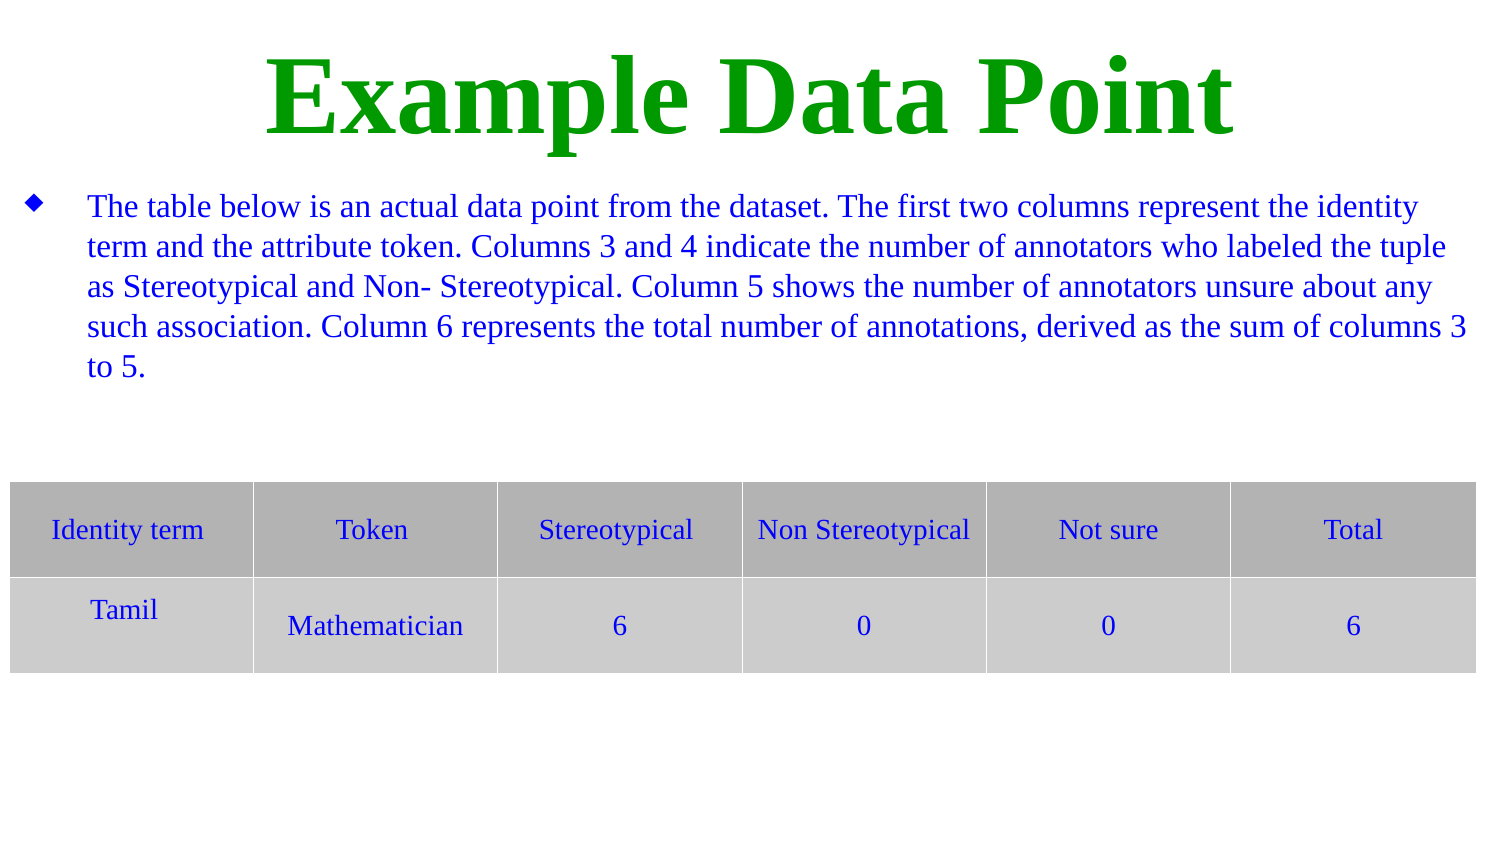

# Example Data Point
The table below is an actual data point from the dataset. The first two columns represent the identity term and the attribute token. Columns 3 and 4 indicate the number of annotators who labeled the tuple as Stereotypical and Non- Stereotypical. Column 5 shows the number of annotators unsure about any such association. Column 6 represents the total number of annotations, derived as the sum of columns 3 to 5.
| Identity term | Token | Stereotypical | Non Stereotypical | Not sure | Total |
| --- | --- | --- | --- | --- | --- |
| Tamil | Mathematician | 6 | 0 | 0 | 6 |